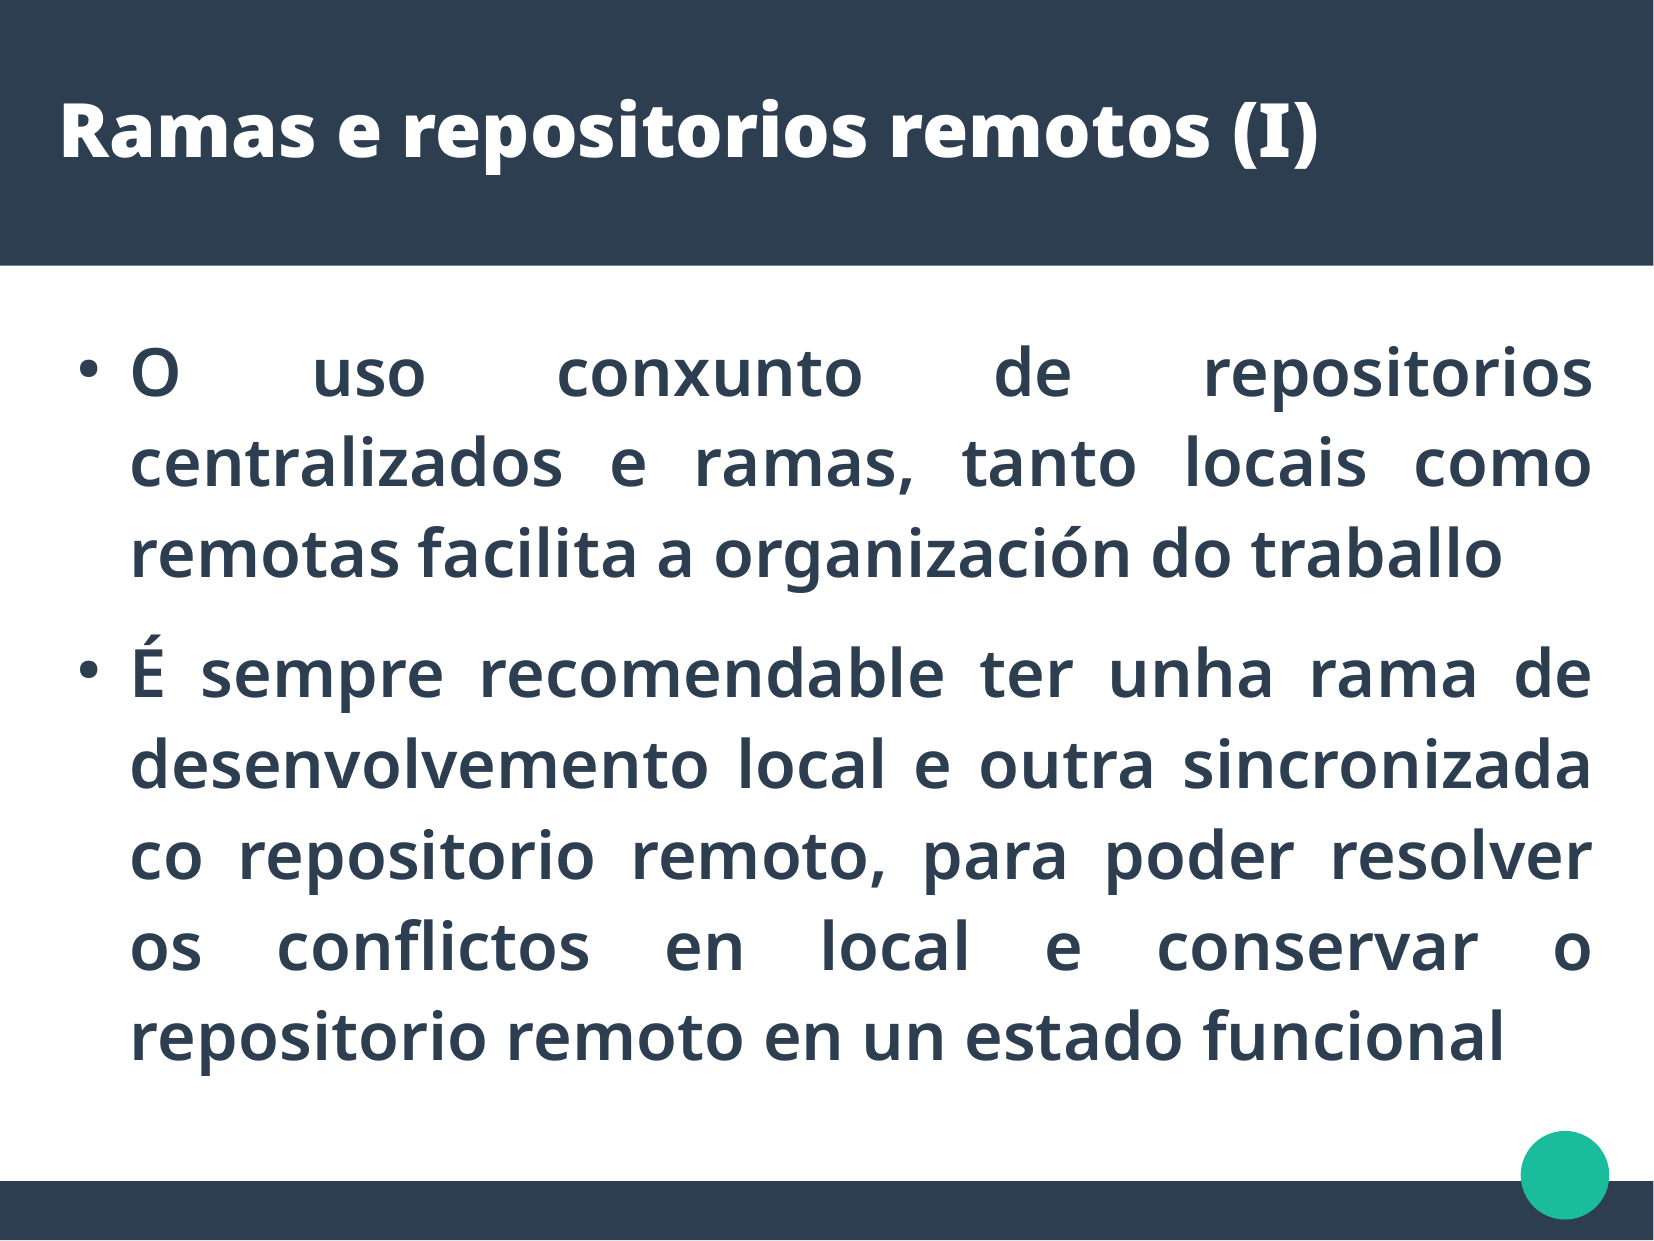

# Ramas e repositorios remotos (I)
O uso conxunto de repositorios centralizados e ramas, tanto locais como remotas facilita a organización do traballo
É sempre recomendable ter unha rama de desenvolvemento local e outra sincronizada co repositorio remoto, para poder resolver os conflictos en local e conservar o repositorio remoto en un estado funcional